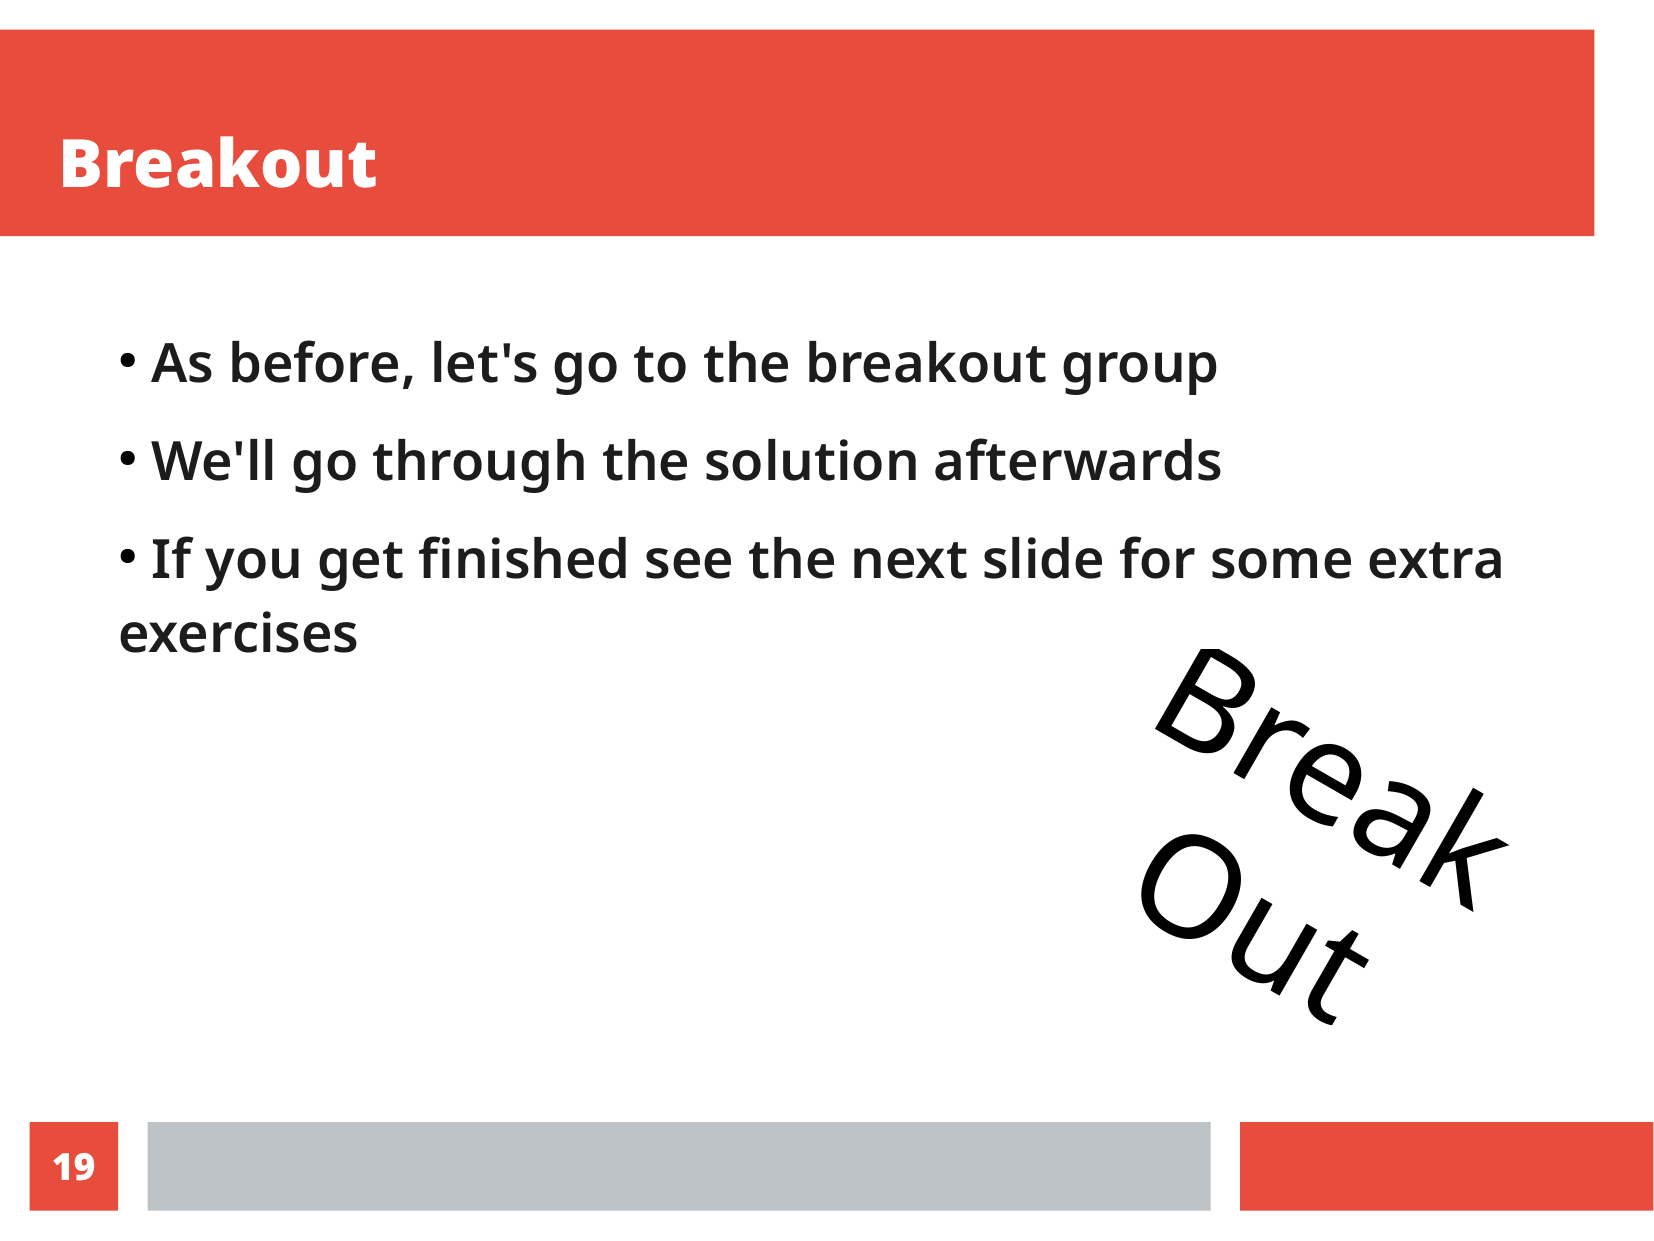

# Breakout
 As before, let's go to the breakout group
 We'll go through the solution afterwards
 If you get finished see the next slide for some extra exercises
19